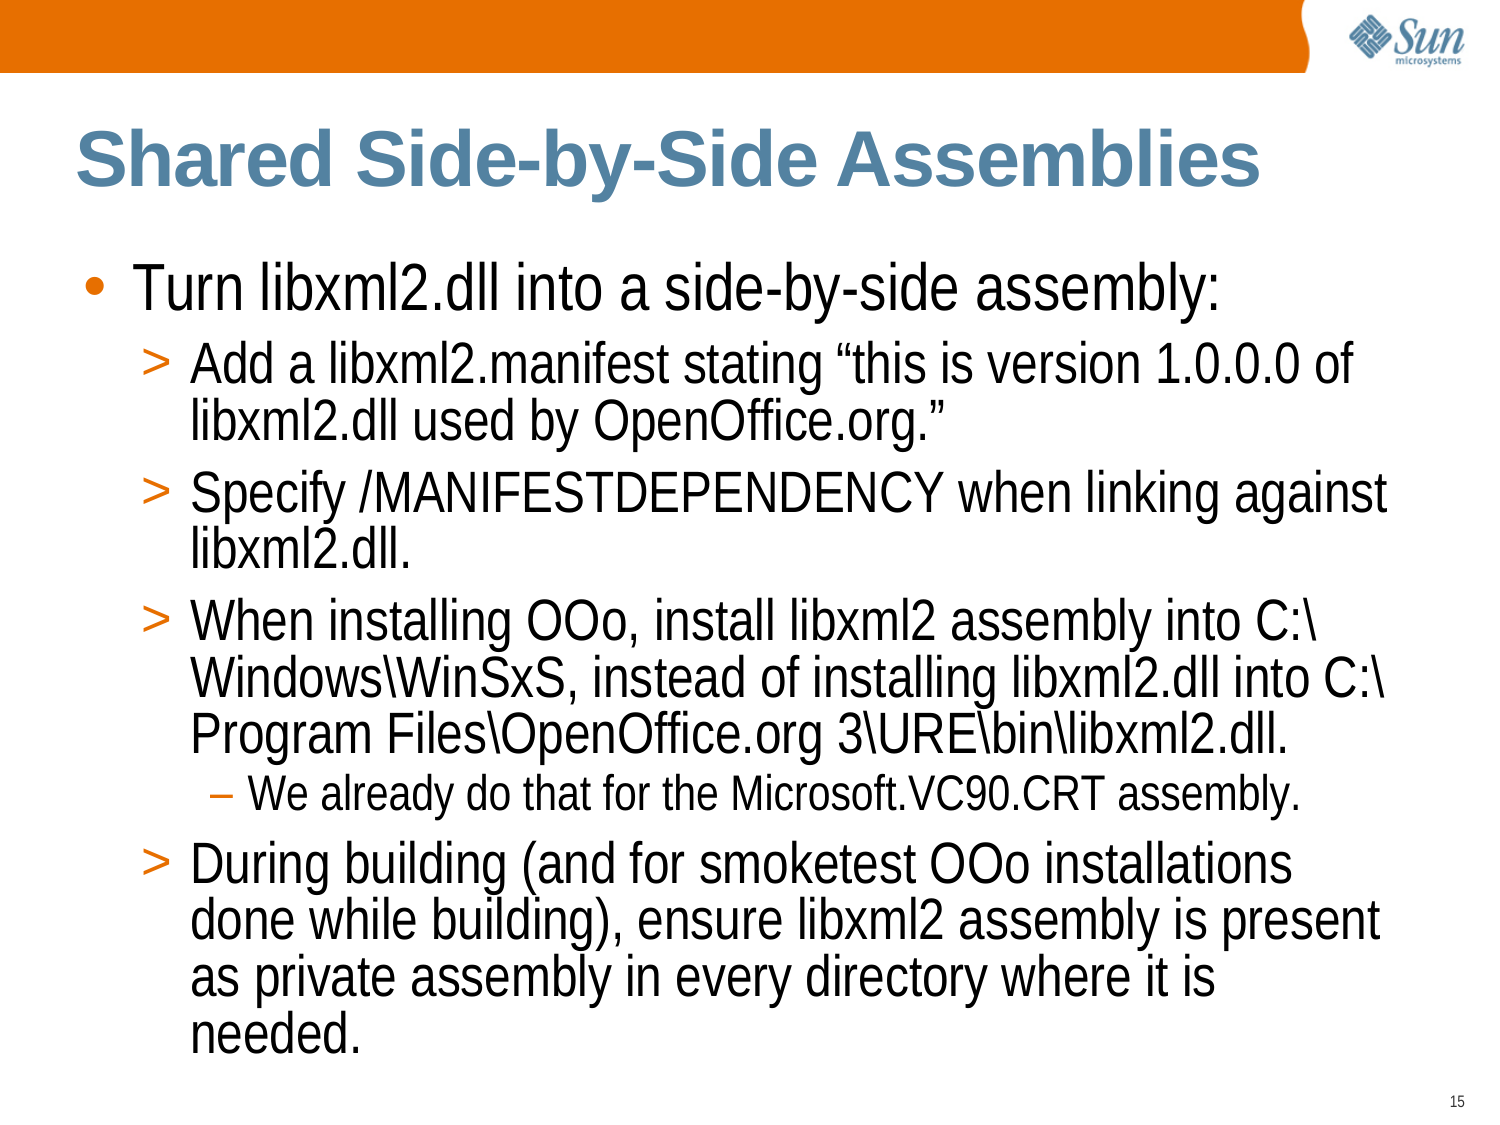

# Shared Side-by-Side Assemblies
Turn libxml2.dll into a side-by-side assembly:
Add a libxml2.manifest stating “this is version 1.0.0.0 of libxml2.dll used by OpenOffice.org.”
Specify /MANIFESTDEPENDENCY when linking against libxml2.dll.
When installing OOo, install libxml2 assembly into C:\Windows\WinSxS, instead of installing libxml2.dll into C:\Program Files\OpenOffice.org 3\URE\bin\libxml2.dll.
We already do that for the Microsoft.VC90.CRT assembly.
During building (and for smoketest OOo installations done while building), ensure libxml2 assembly is present as private assembly in every directory where it is needed.